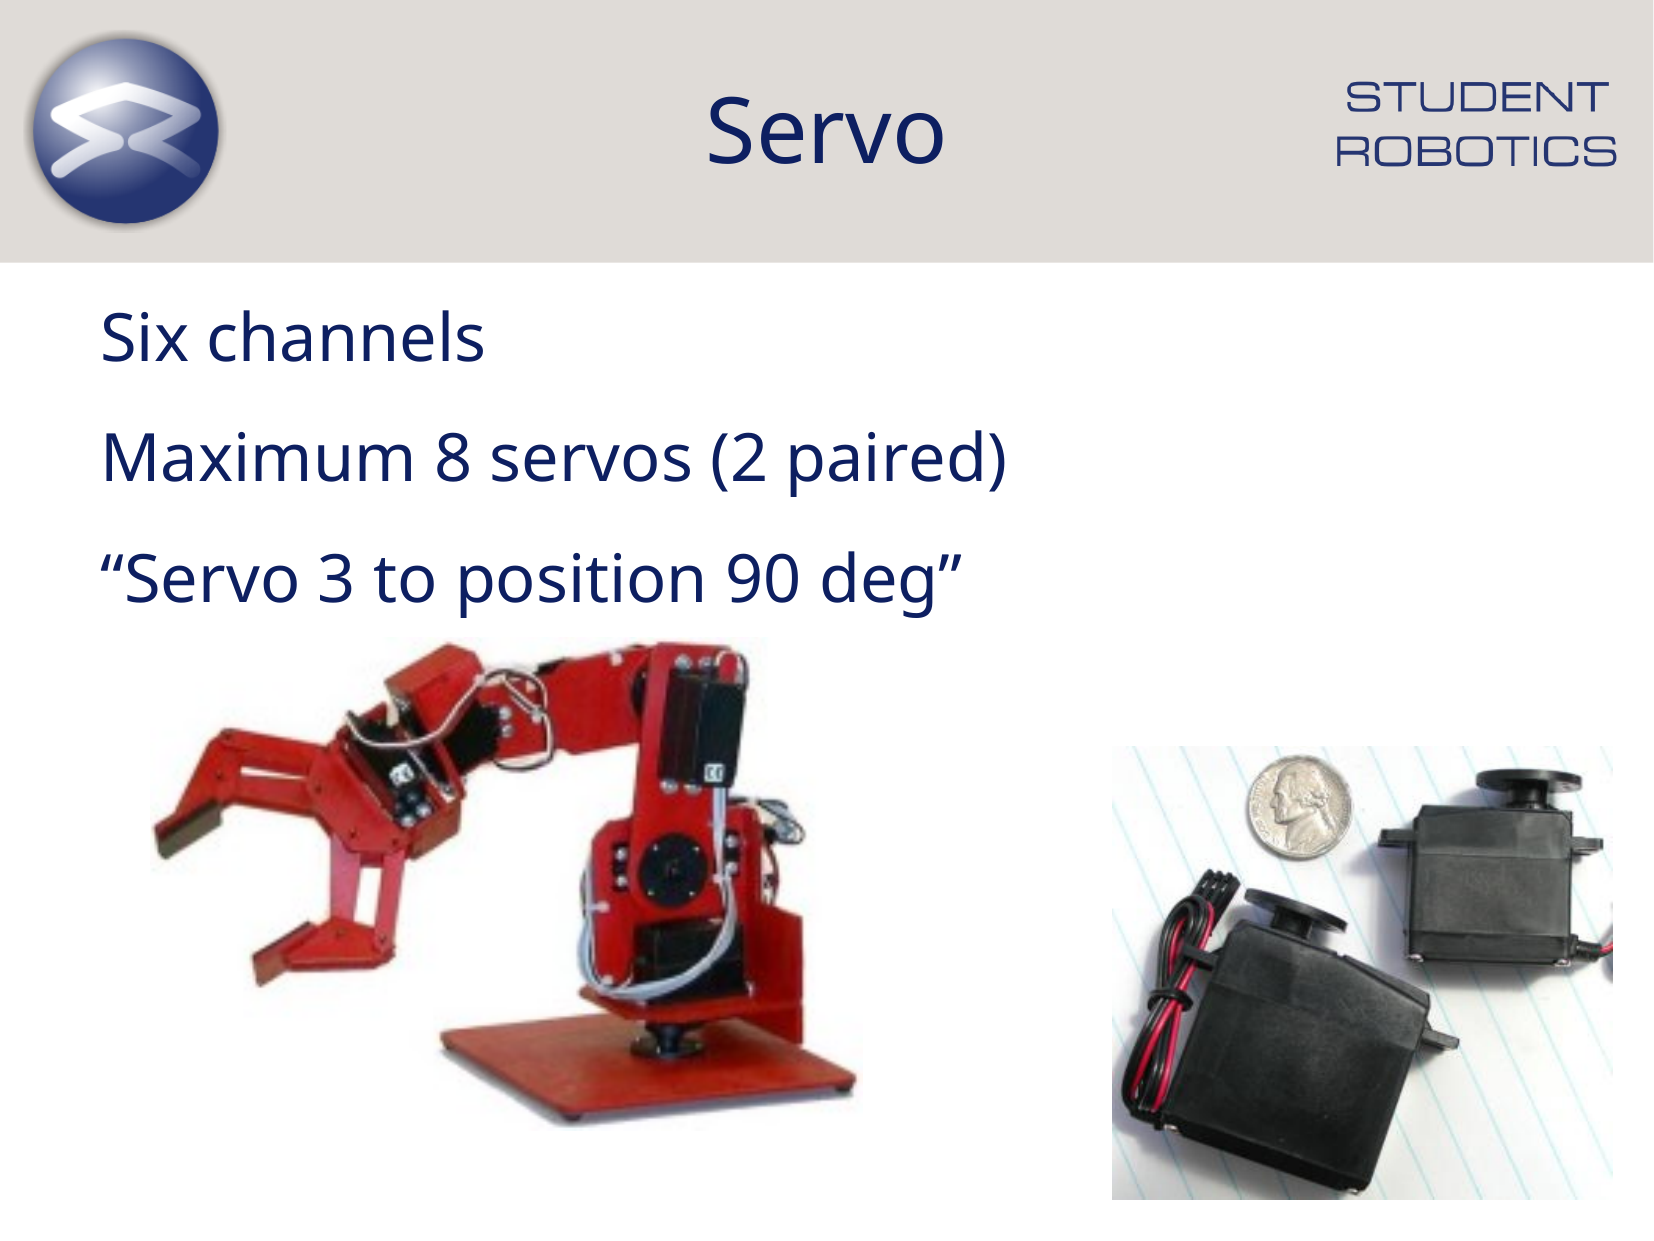

# Servo
Six channels
Maximum 8 servos (2 paired)
“Servo 3 to position 90 deg”